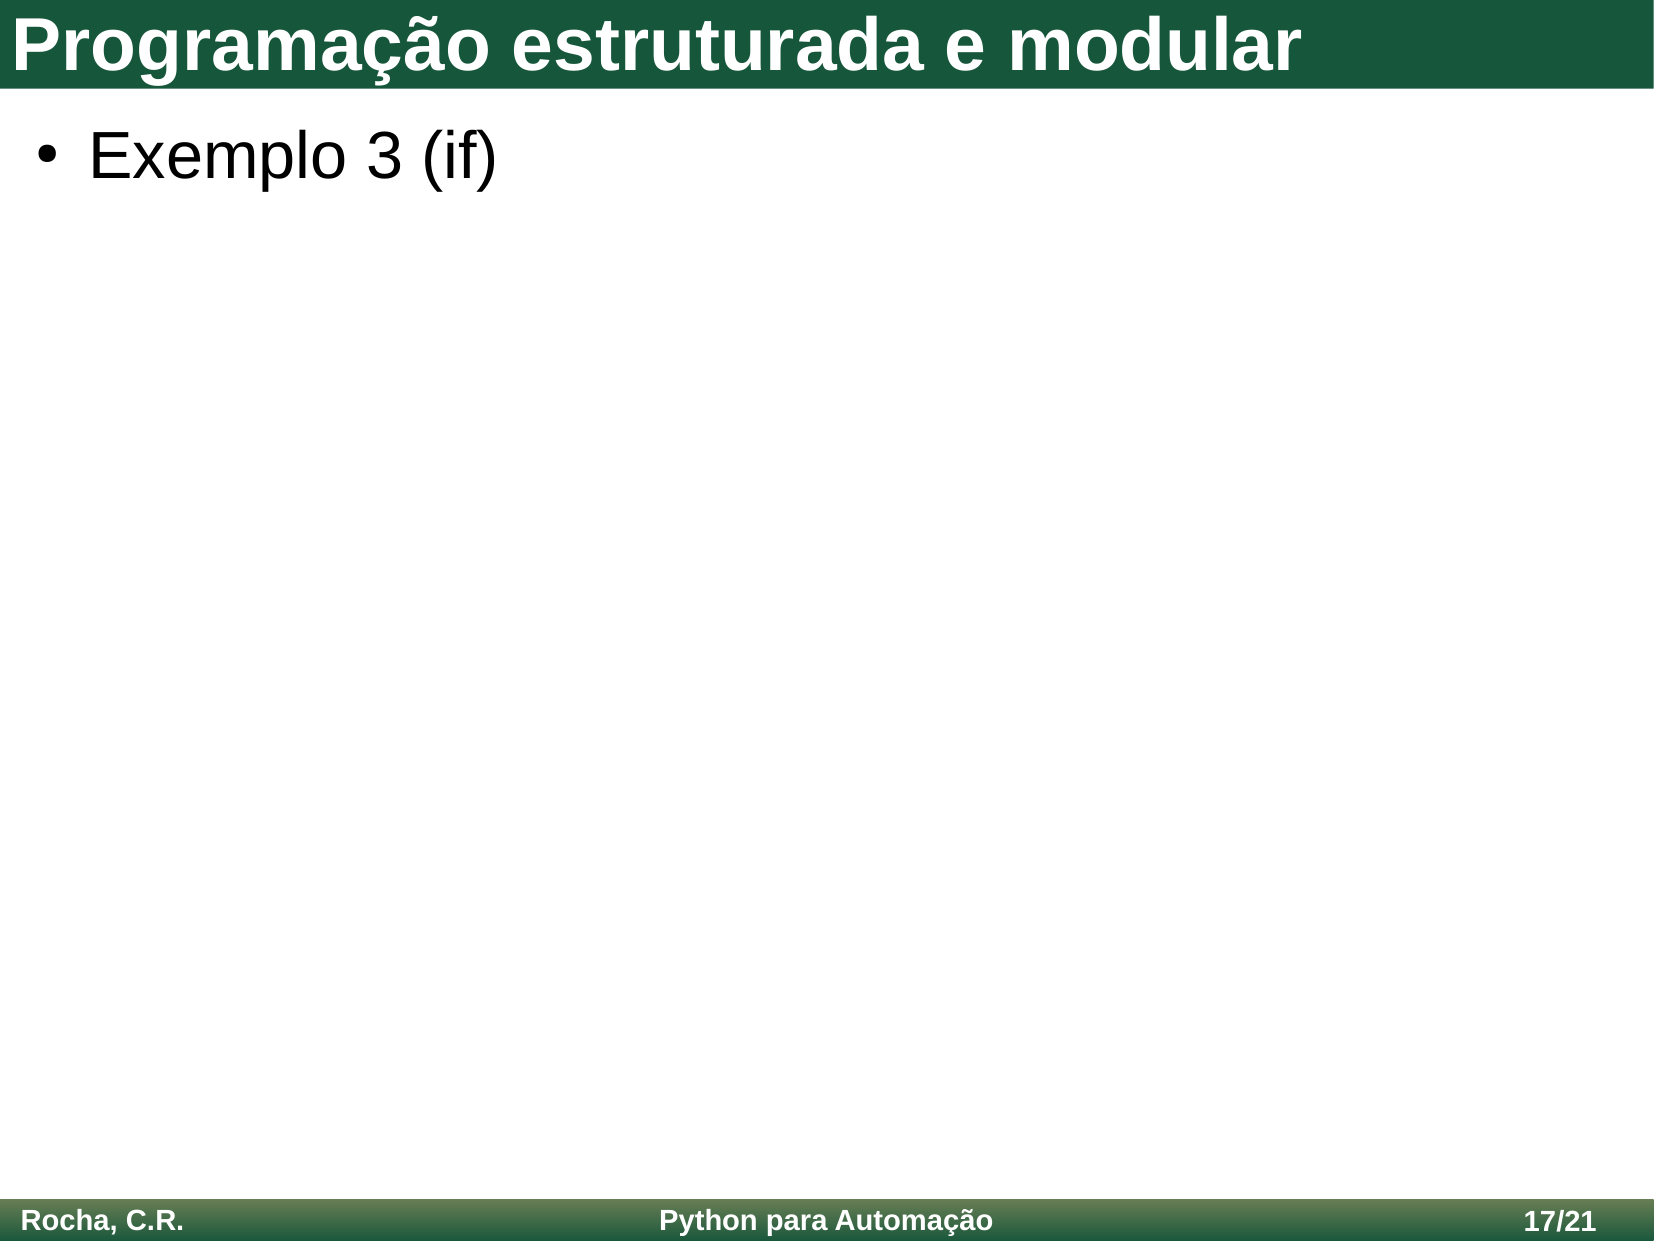

# Programação estruturada e modular
Exemplo 3 (if)